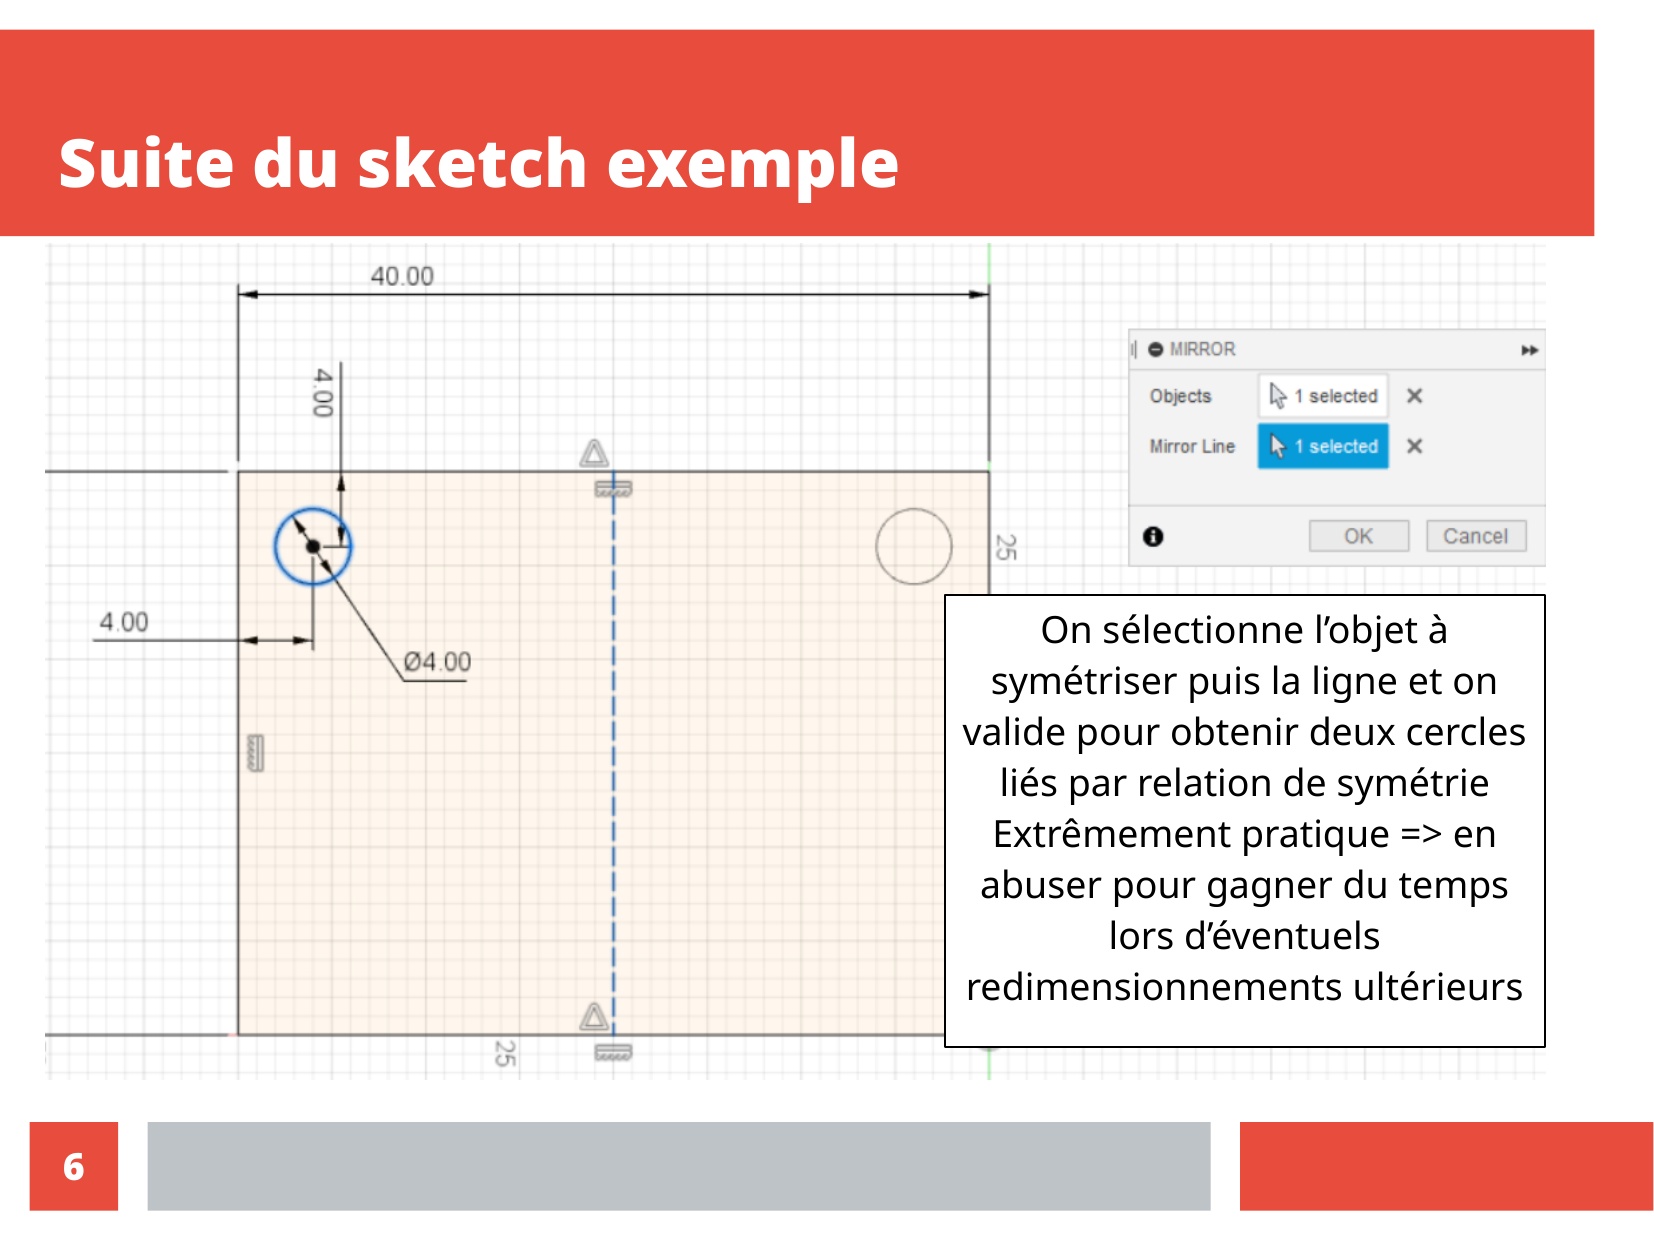

# Suite du sketch exemple
On sélectionne l’objet à symétriser puis la ligne et on valide pour obtenir deux cercles liés par relation de symétrie
Extrêmement pratique => en abuser pour gagner du temps lors d’éventuels redimensionnements ultérieurs
6